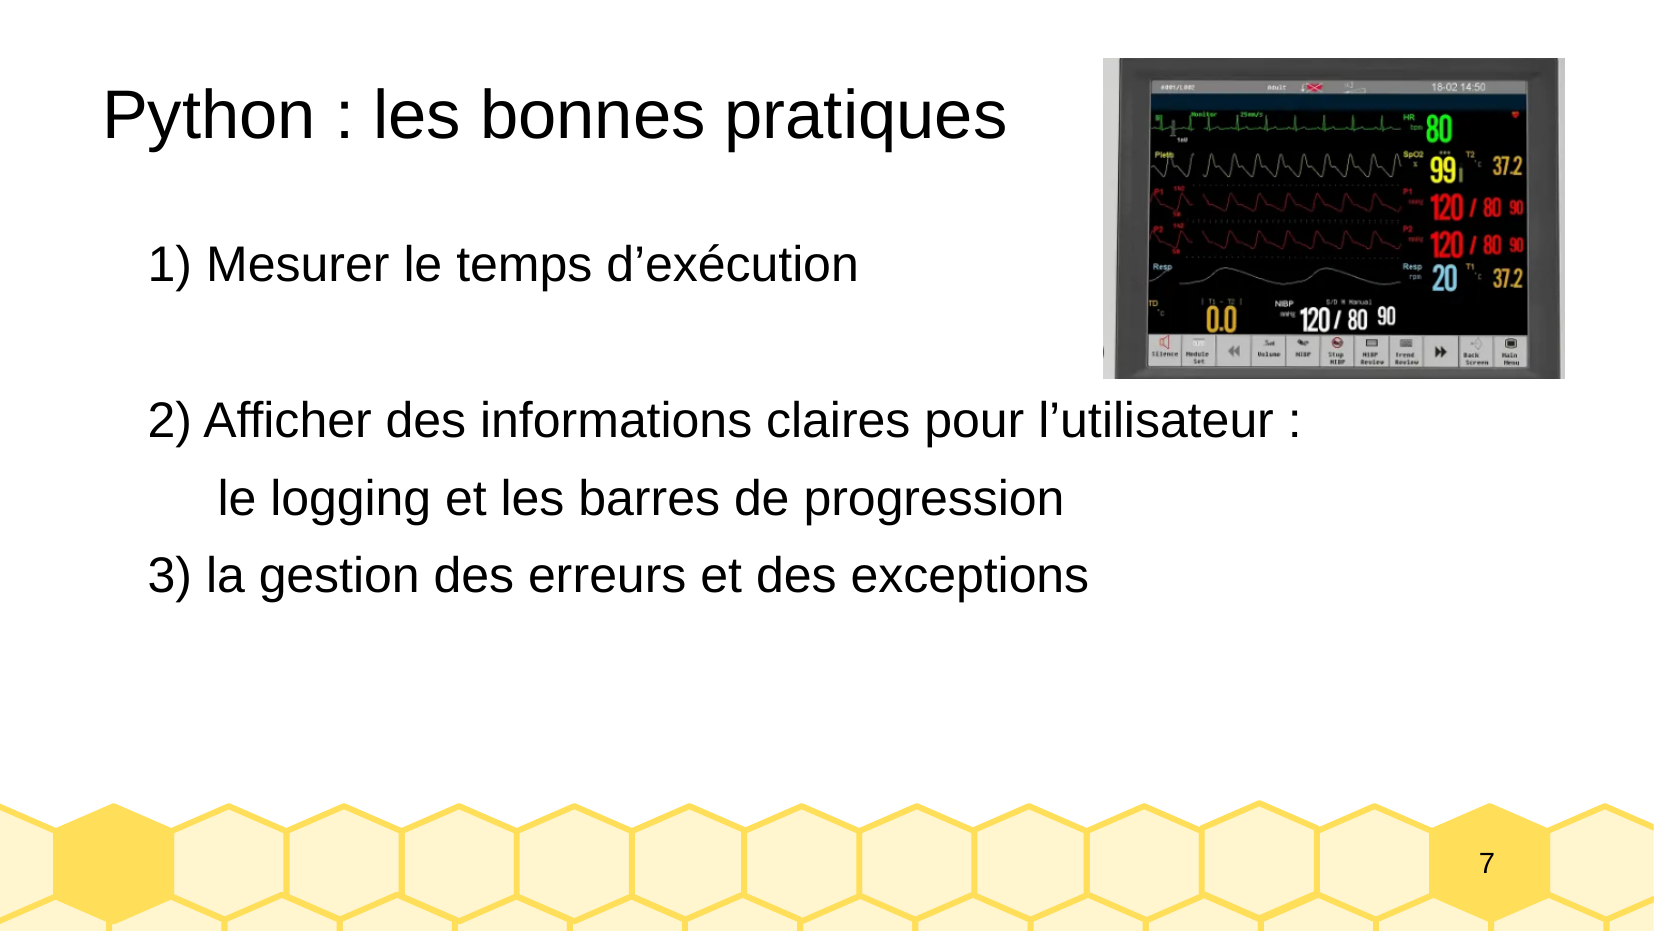

# Python : les bonnes pratiques
1) Mesurer le temps d’exécution
2) Afficher des informations claires pour l’utilisateur :
 le logging et les barres de progression
3) la gestion des erreurs et des exceptions